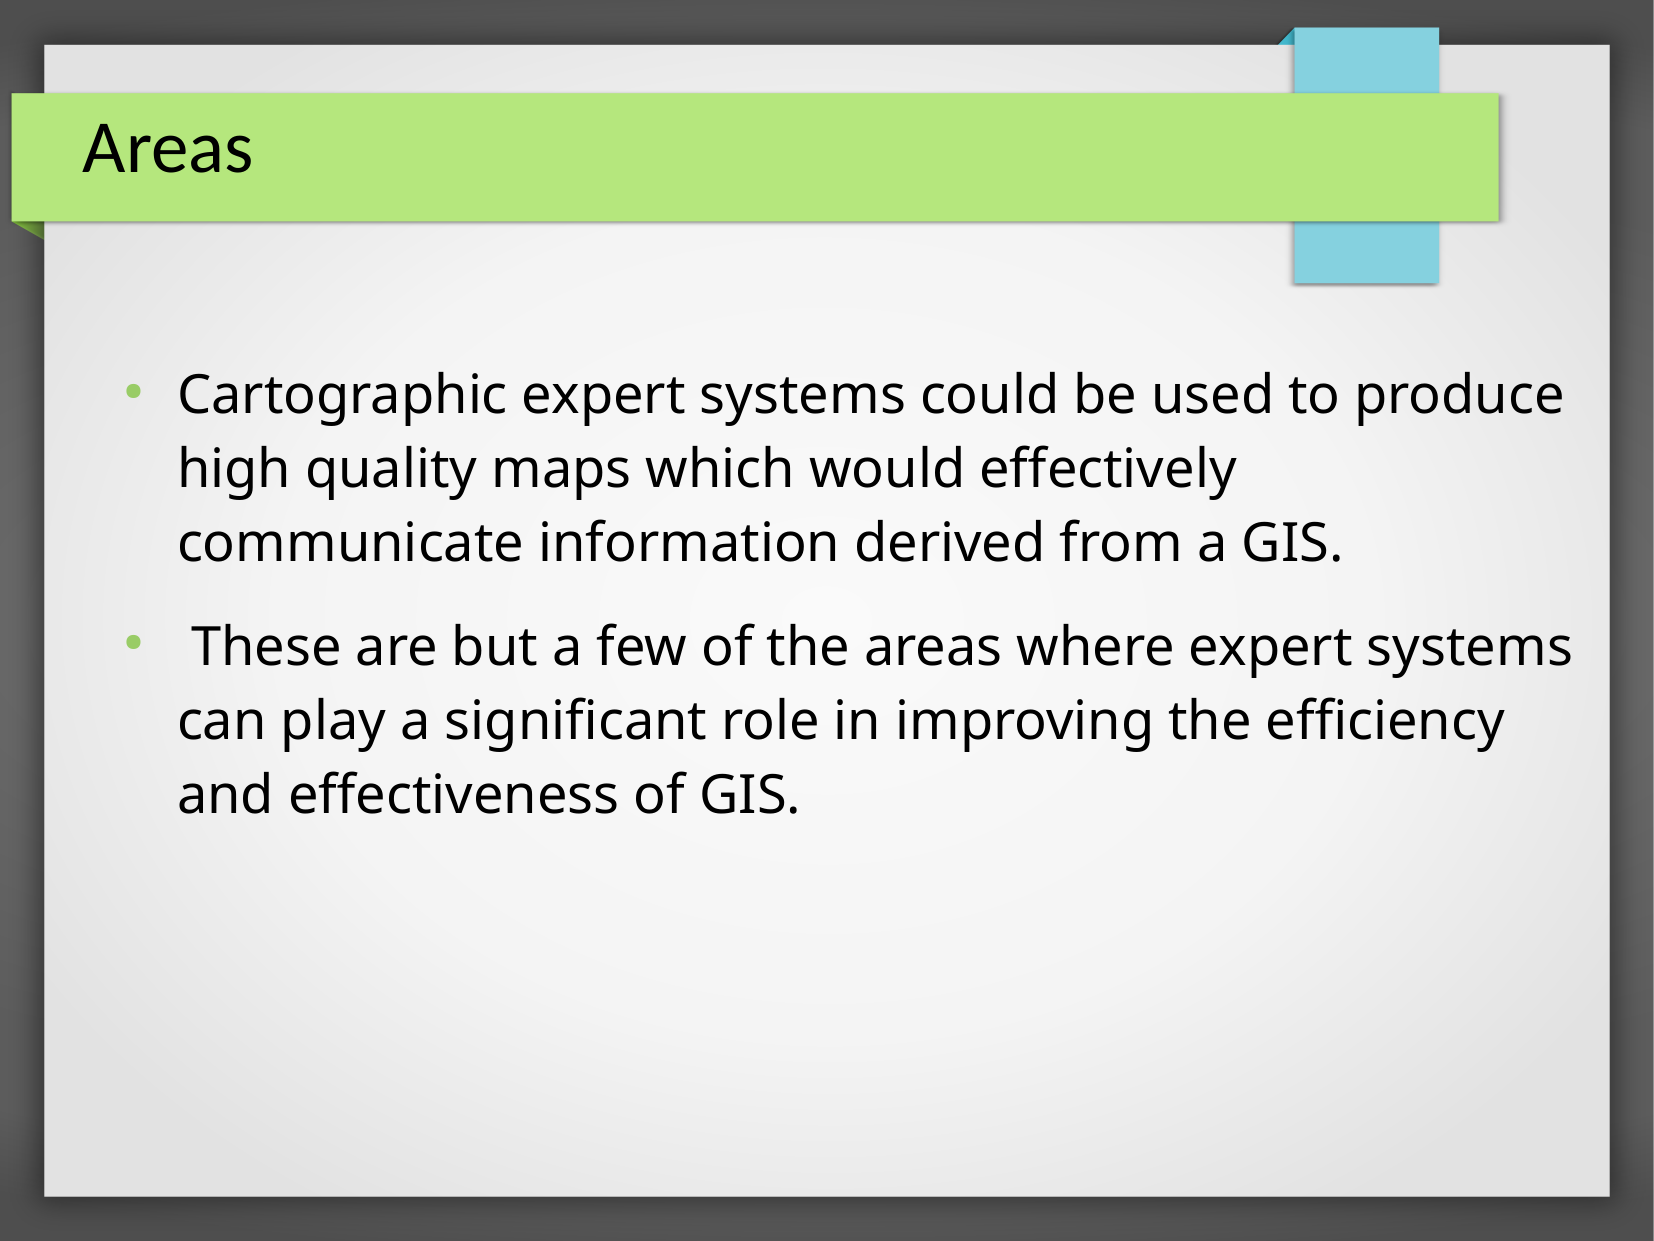

# Areas
Cartographic expert systems could be used to produce high quality maps which would effectively communicate information derived from a GIS.
 These are but a few of the areas where expert systems can play a significant role in improving the efficiency and effectiveness of GIS.